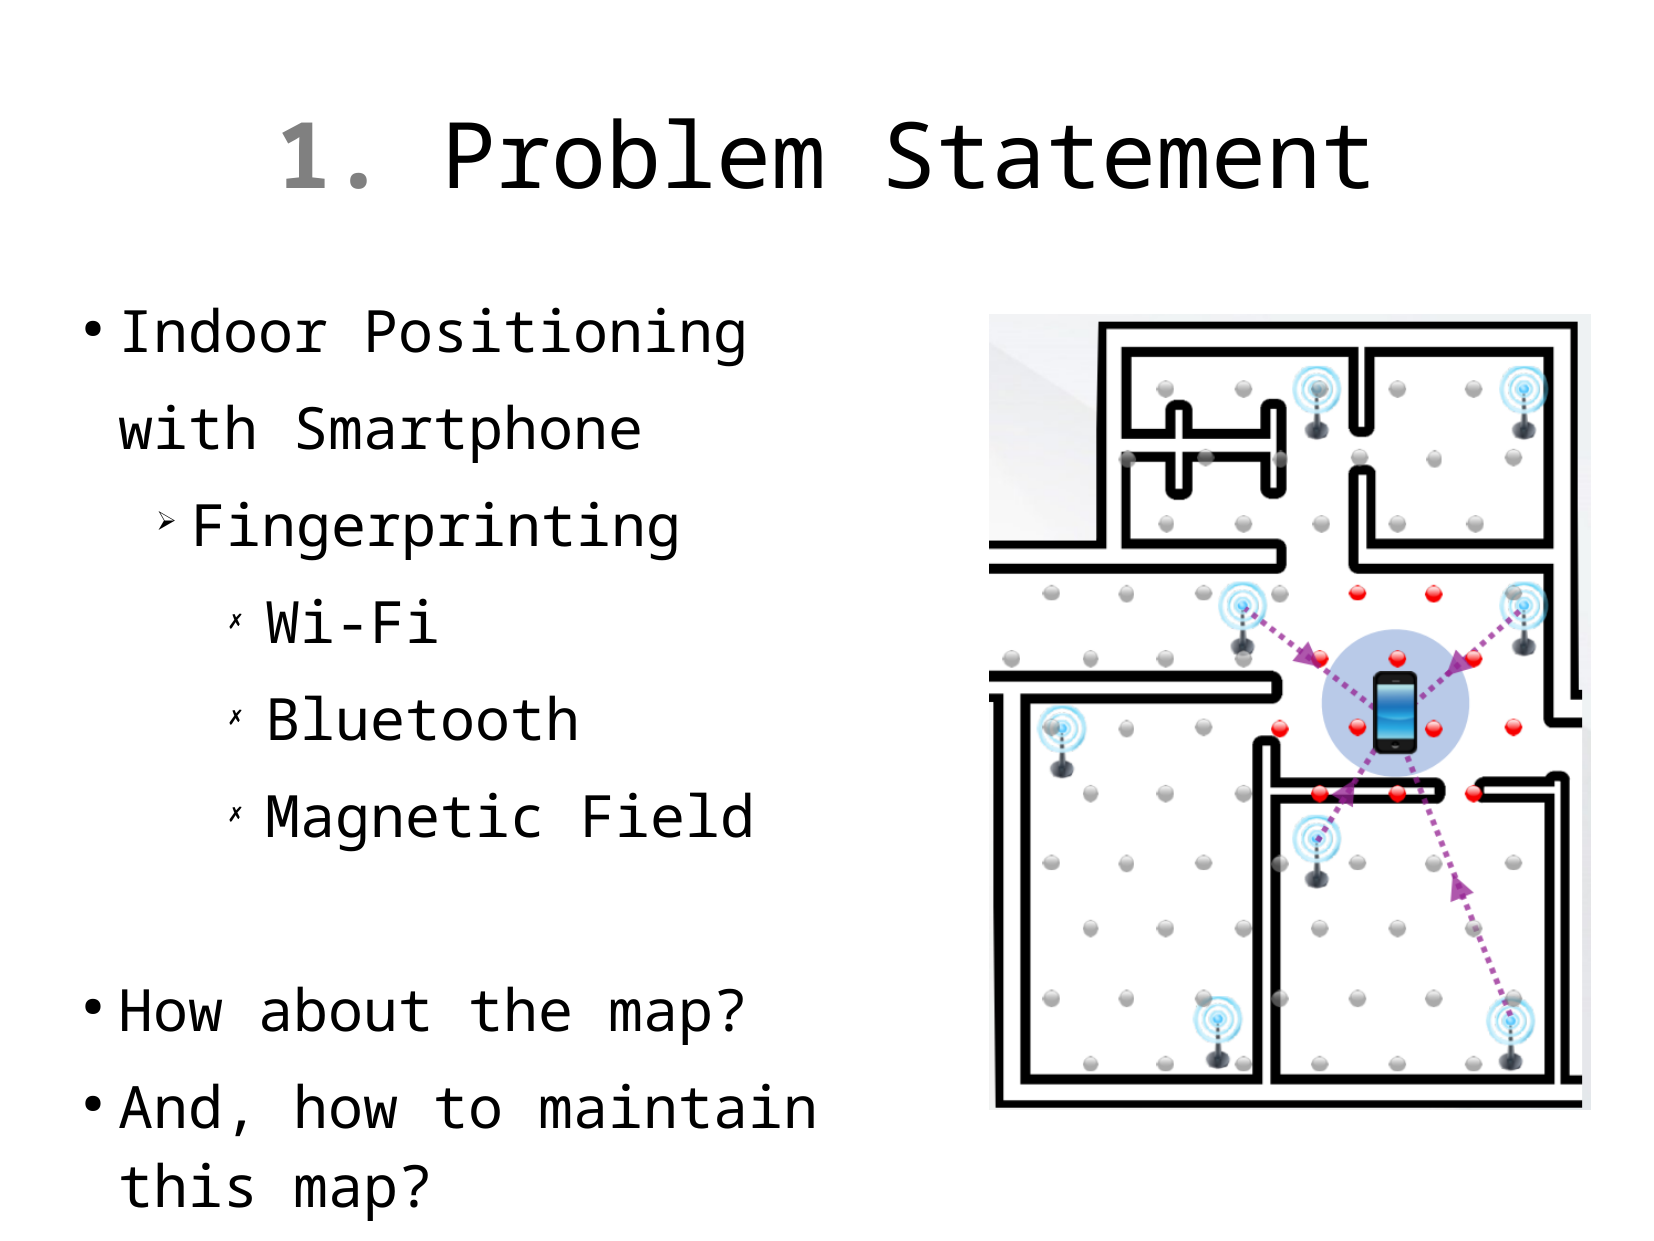

# 1. Problem Statement
Indoor Positioning
with Smartphone
Fingerprinting
Wi-Fi
Bluetooth
Magnetic Field
How about the map?
And, how to maintain this map?